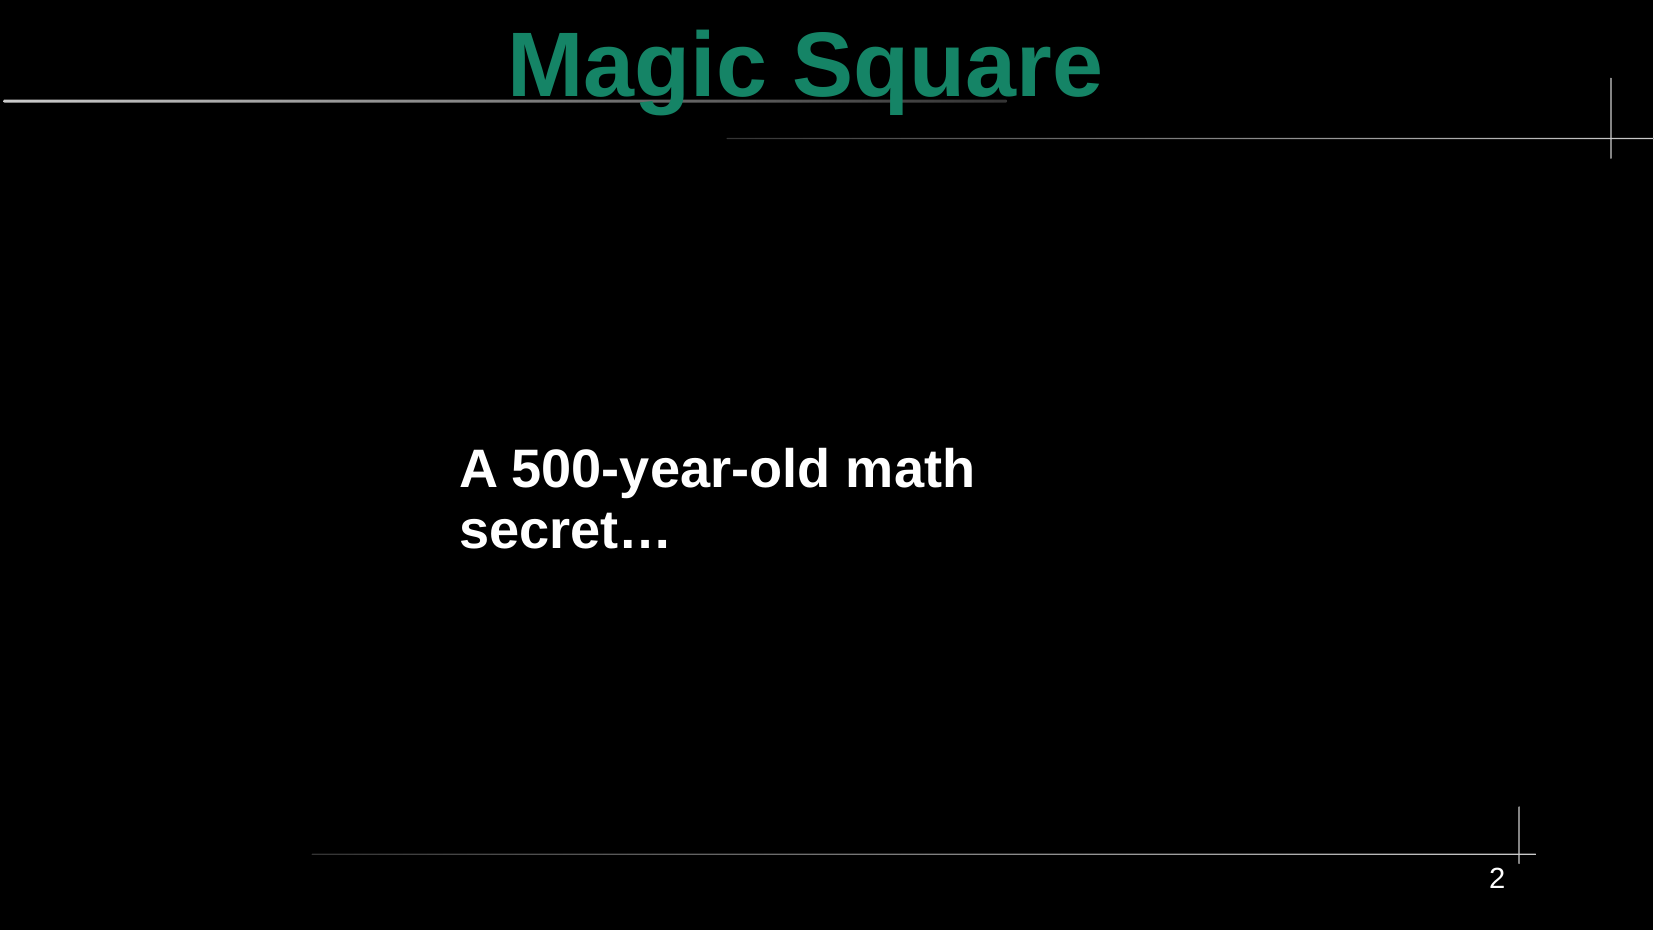

# Magic Square
A 500-year-old math secret…
2